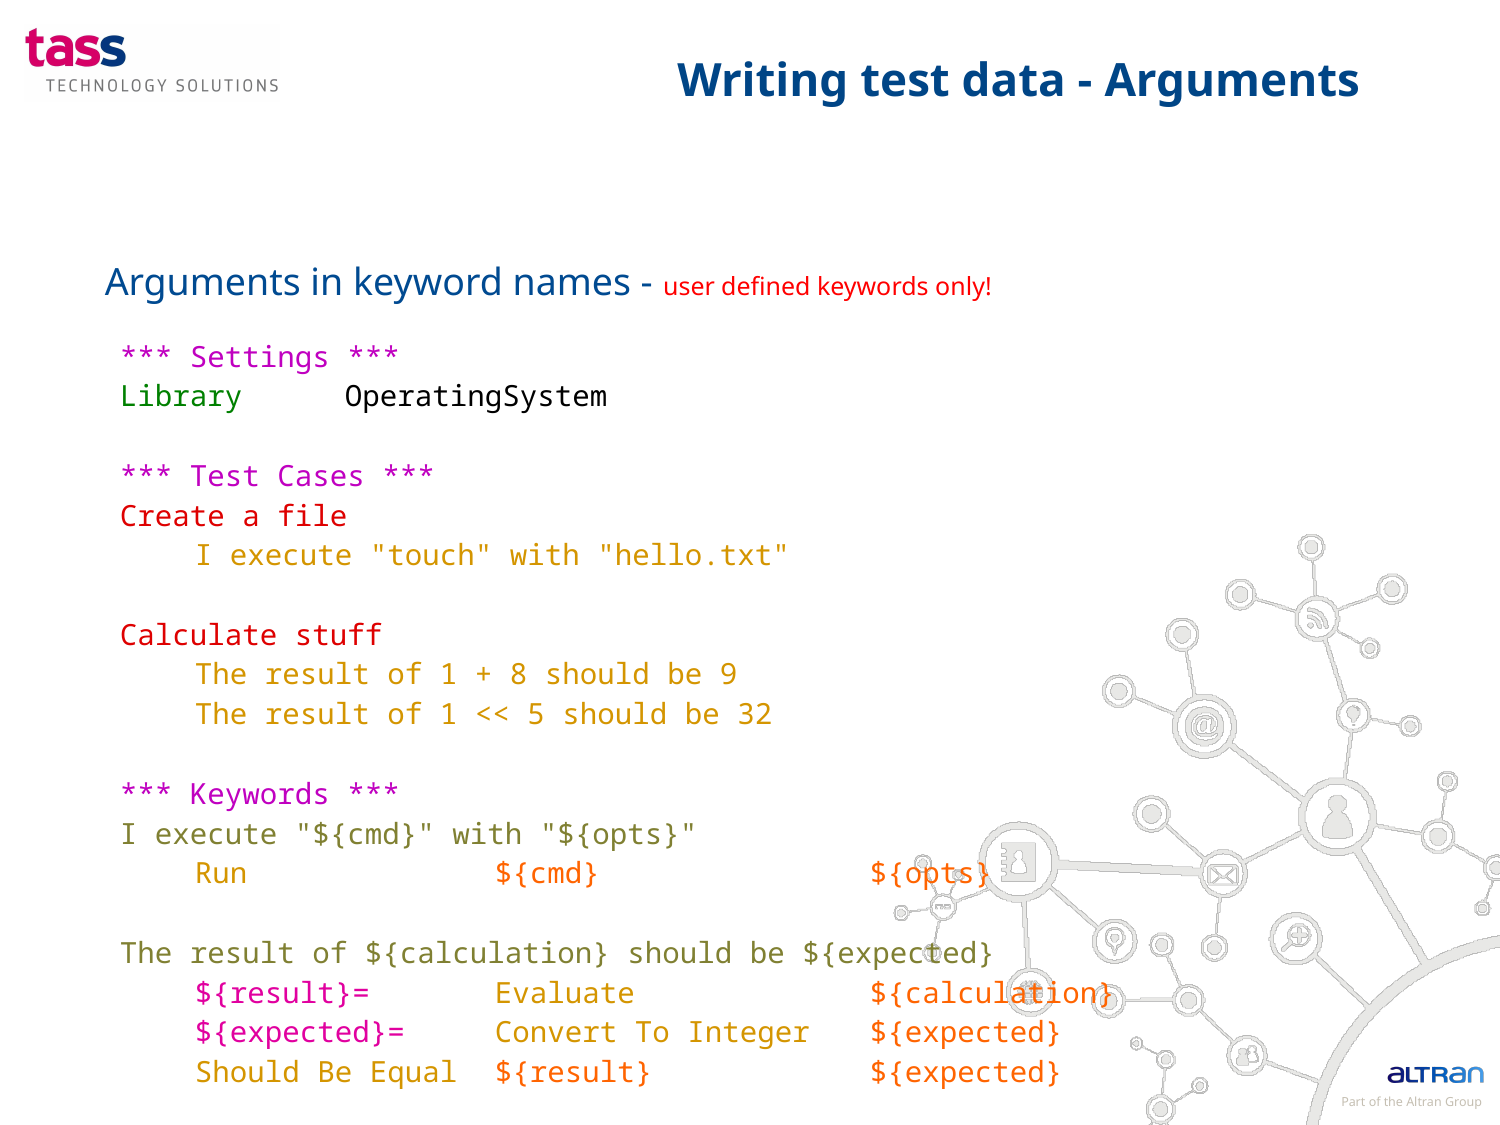

# Writing test data - Arguments
Arguments in keyword names - user defined keywords only!
*** Settings ***
Library 	OperatingSystem
*** Test Cases ***
Create a file
	I execute "touch" with "hello.txt"
Calculate stuff
	The result of 1 + 8 should be 9
	The result of 1 << 5 should be 32
*** Keywords ***
I execute "${cmd}" with "${opts}"
	Run 			${cmd}				${opts}
The result of ${calculation} should be ${expected}
	${result}= 	Evaluate 		${calculation}
	${expected}=		Convert To Integer	${expected}
	Should Be Equal	${result} 		${expected}